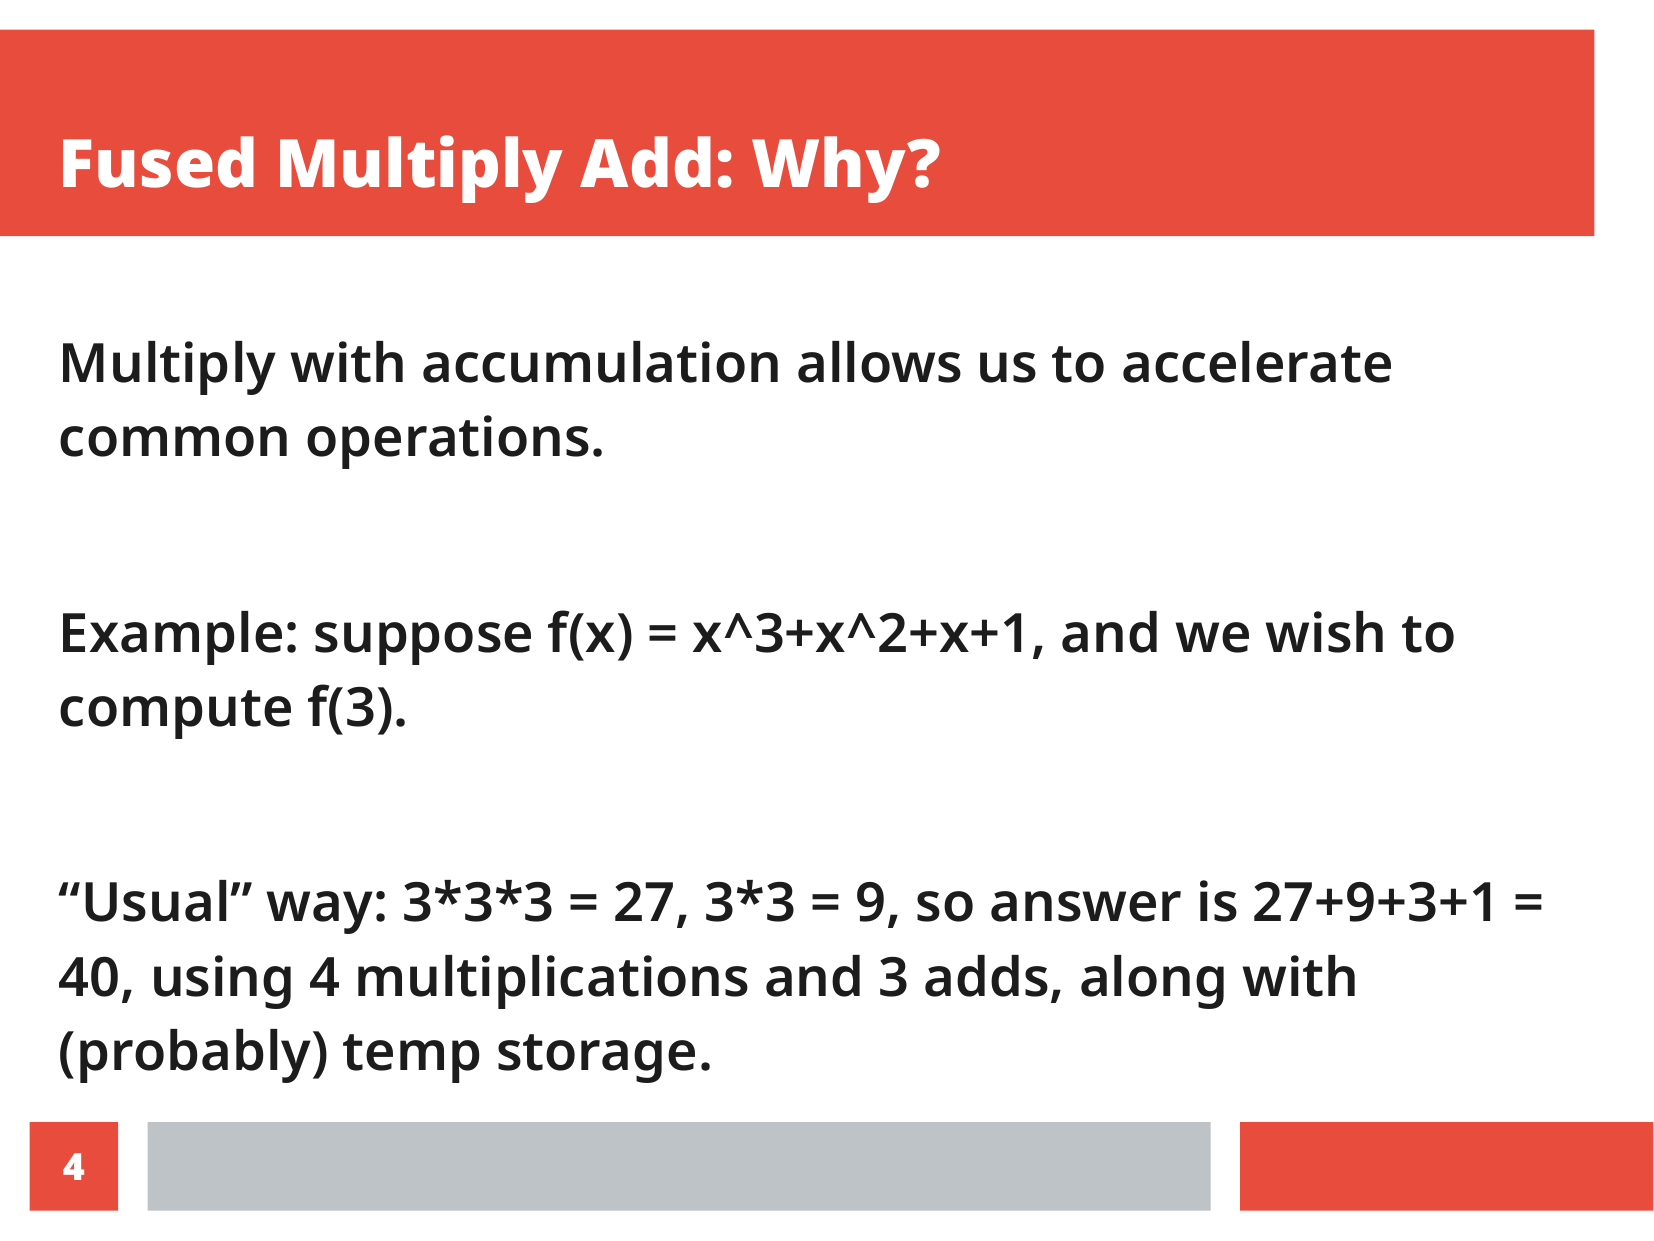

# Fused Multiply Add: Why?
Multiply with accumulation allows us to accelerate common operations.
Example: suppose f(x) = x^3+x^2+x+1, and we wish to compute f(3).
“Usual” way: 3*3*3 = 27, 3*3 = 9, so answer is 27+9+3+1 = 40, using 4 multiplications and 3 adds, along with (probably) temp storage.
4